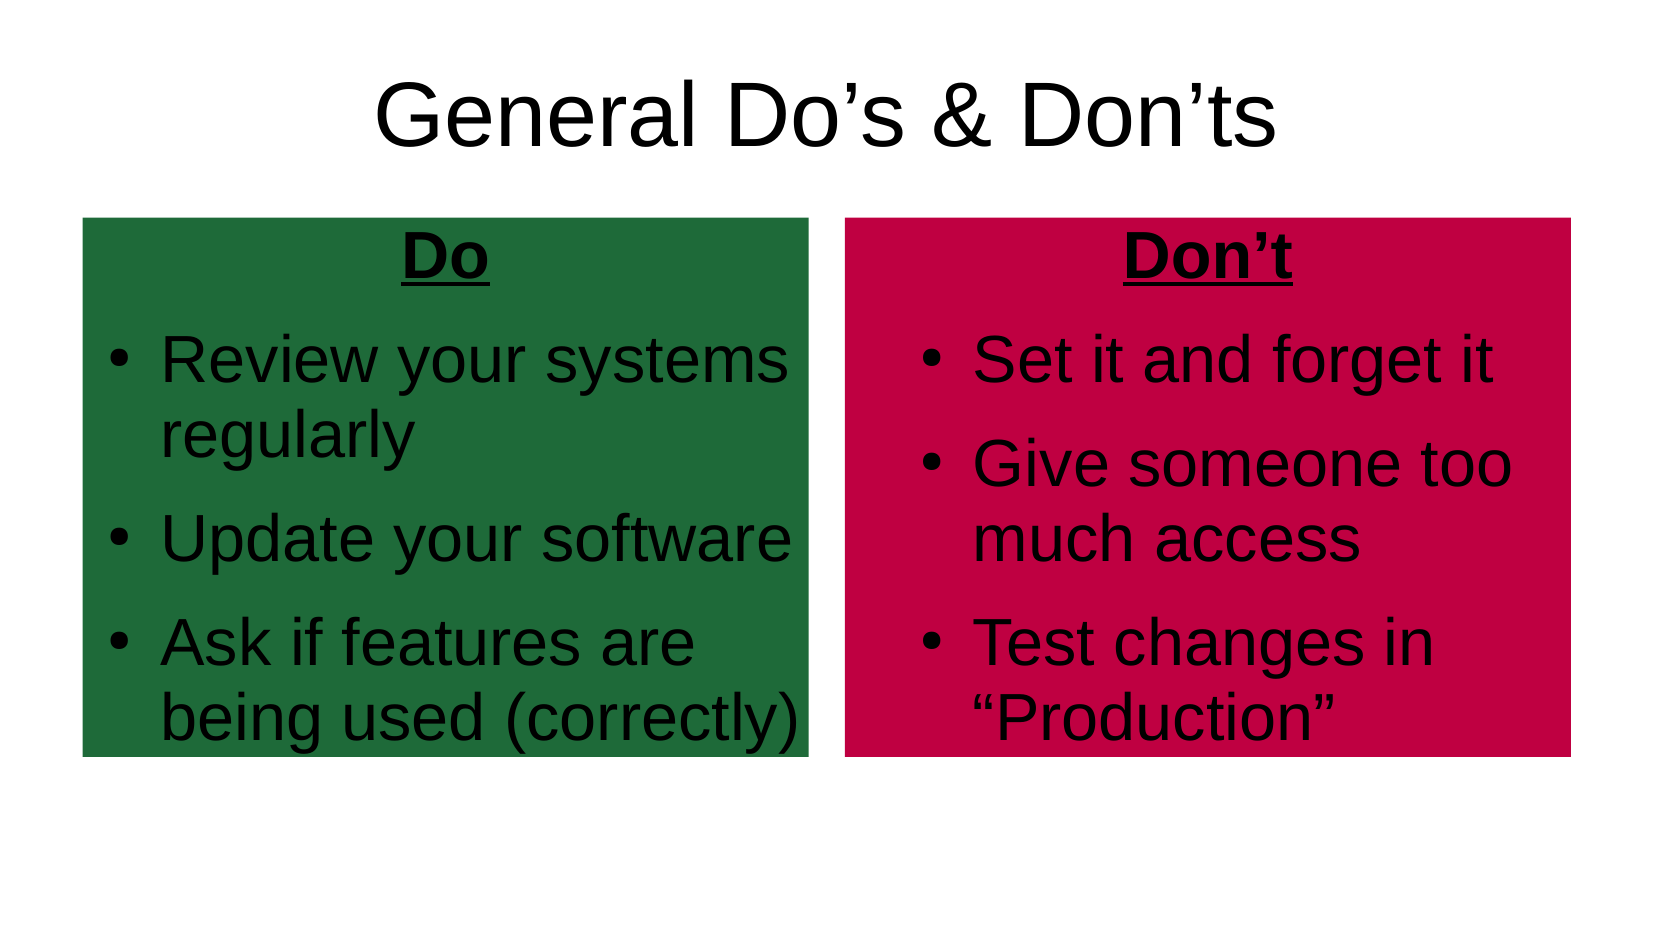

# General Do’s & Don’ts
Do
Review your systems regularly
Update your software
Ask if features are being used (correctly)
Don’t
Set it and forget it
Give someone too much access
Test changes in “Production”